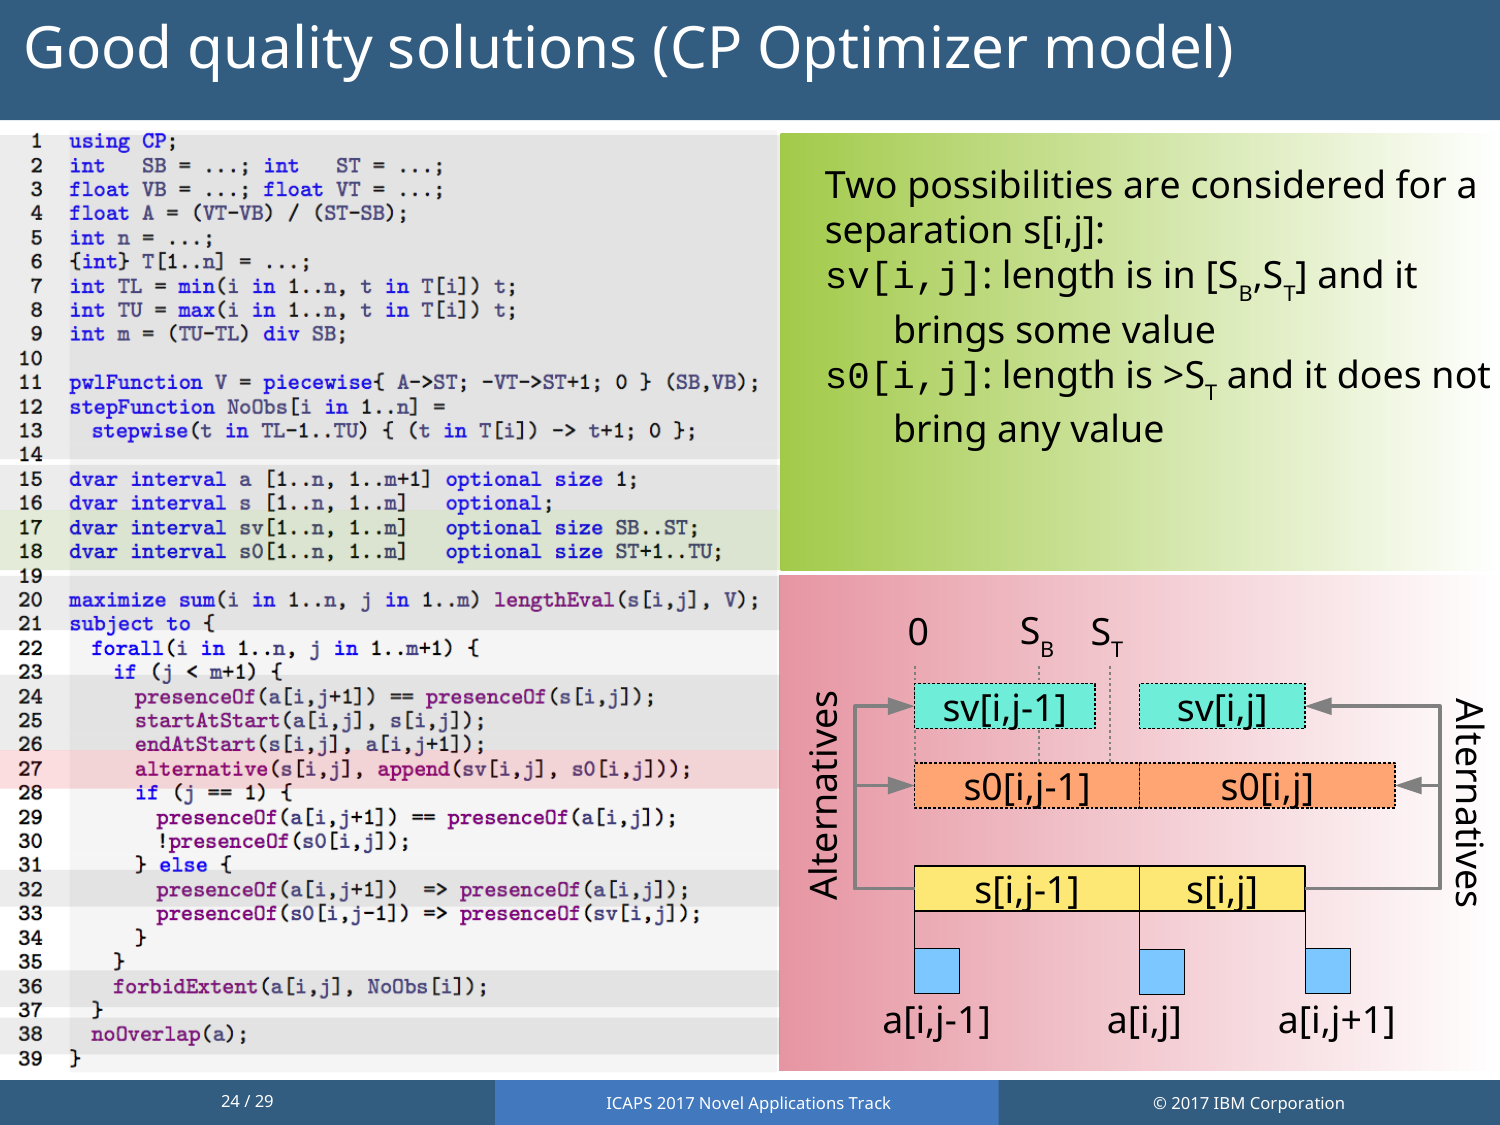

# Good quality solutions (CP Optimizer model)
Two possibilities are considered for a
separation s[i,j]:
sv[i,j]: length is in [SB,ST] and it
 brings some value
s0[i,j]: length is >ST and it does not
 bring any value
SB
0
ST
sv[i,j-1]
sv[i,j]
s0[i,j-1]
s0[i,j]
Alternatives
Alternatives
s[i,j-1]
s[i,j]
a[i,j-1]
a[i,j]
a[i,j+1]